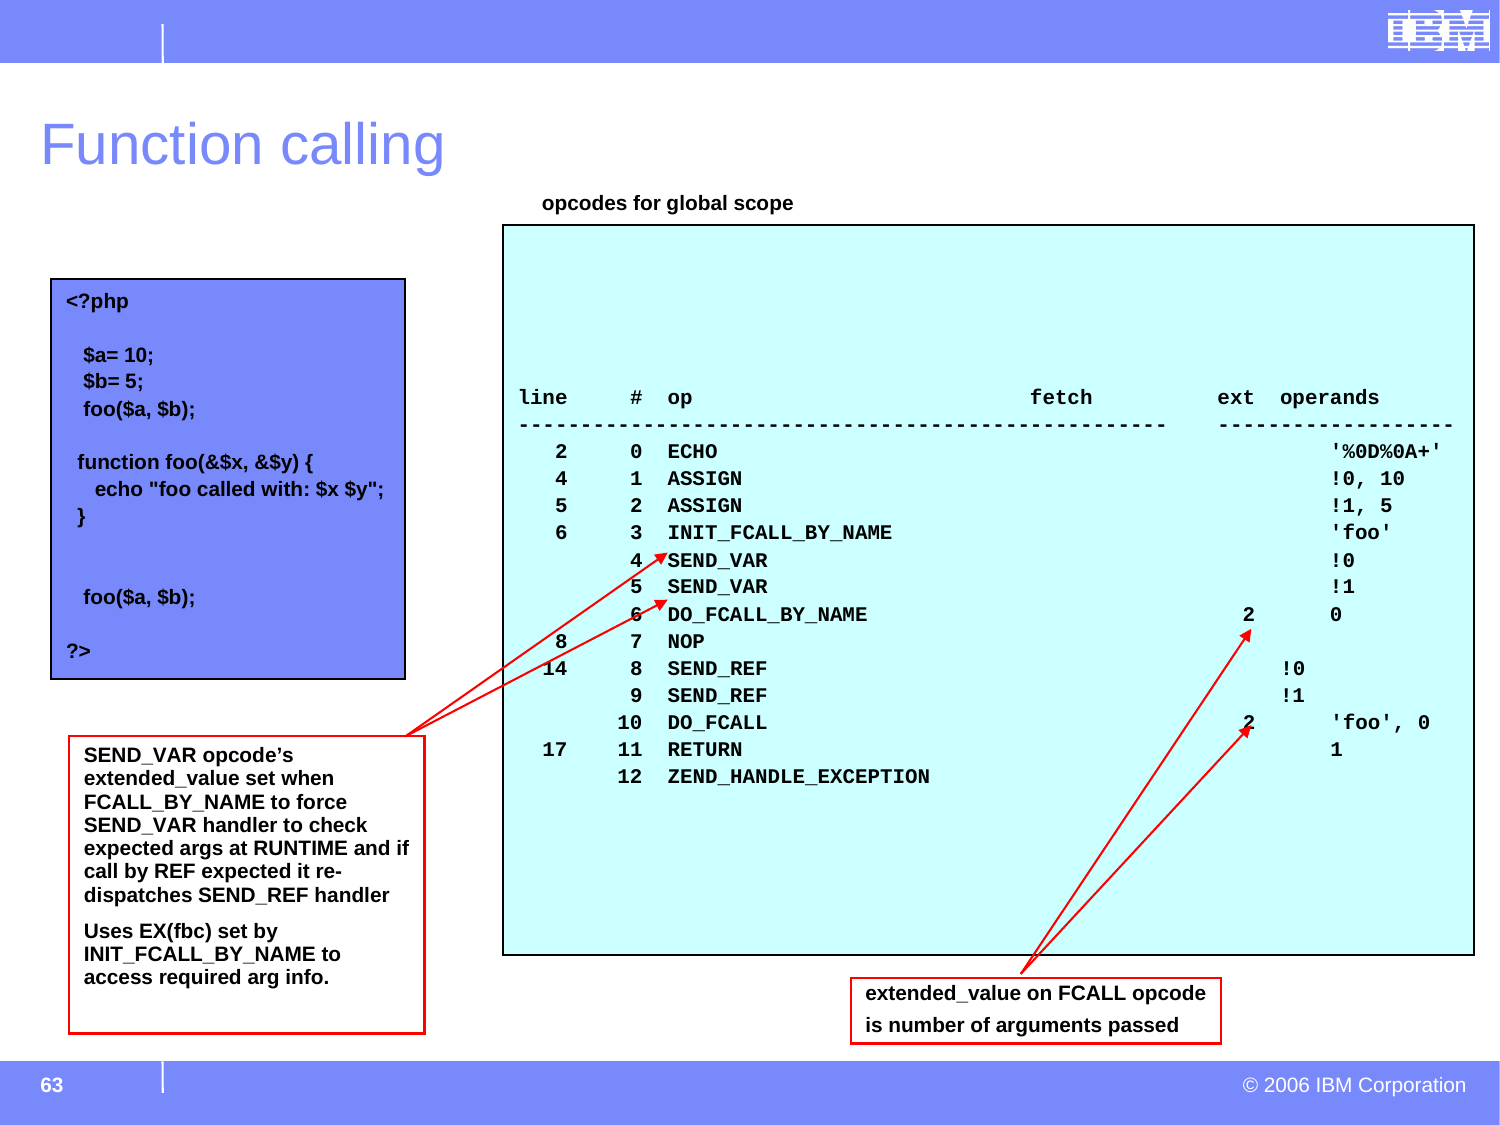

# Function calling
opcodes for global scope
line # op fetch ext operands
---------------------------------------------------- -------------------
 2 0 ECHO '%0D%0A+'
 4 1 ASSIGN !0, 10
 5 2 ASSIGN !1, 5
 6 3 INIT_FCALL_BY_NAME 'foo'
 4 SEND_VAR !0
 5 SEND_VAR !1
 6 DO_FCALL_BY_NAME 2 0
 8 7 NOP
 14 8 SEND_REF !0
 9 SEND_REF !1
 10 DO_FCALL 2 'foo', 0
 17 11 RETURN 1
 12 ZEND_HANDLE_EXCEPTION
<?php
 $a= 10;
 $b= 5;
 foo($a, $b);
 function foo(&$x, &$y) {
 echo "foo called with: $x $y";
 }
 foo($a, $b);
?>
SEND_VAR opcode’s extended_value set when FCALL_BY_NAME to force SEND_VAR handler to check expected args at RUNTIME and if call by REF expected it re-dispatches SEND_REF handler
Uses EX(fbc) set by INIT_FCALL_BY_NAME to access required arg info.
extended_value on FCALL opcode
is number of arguments passed
63